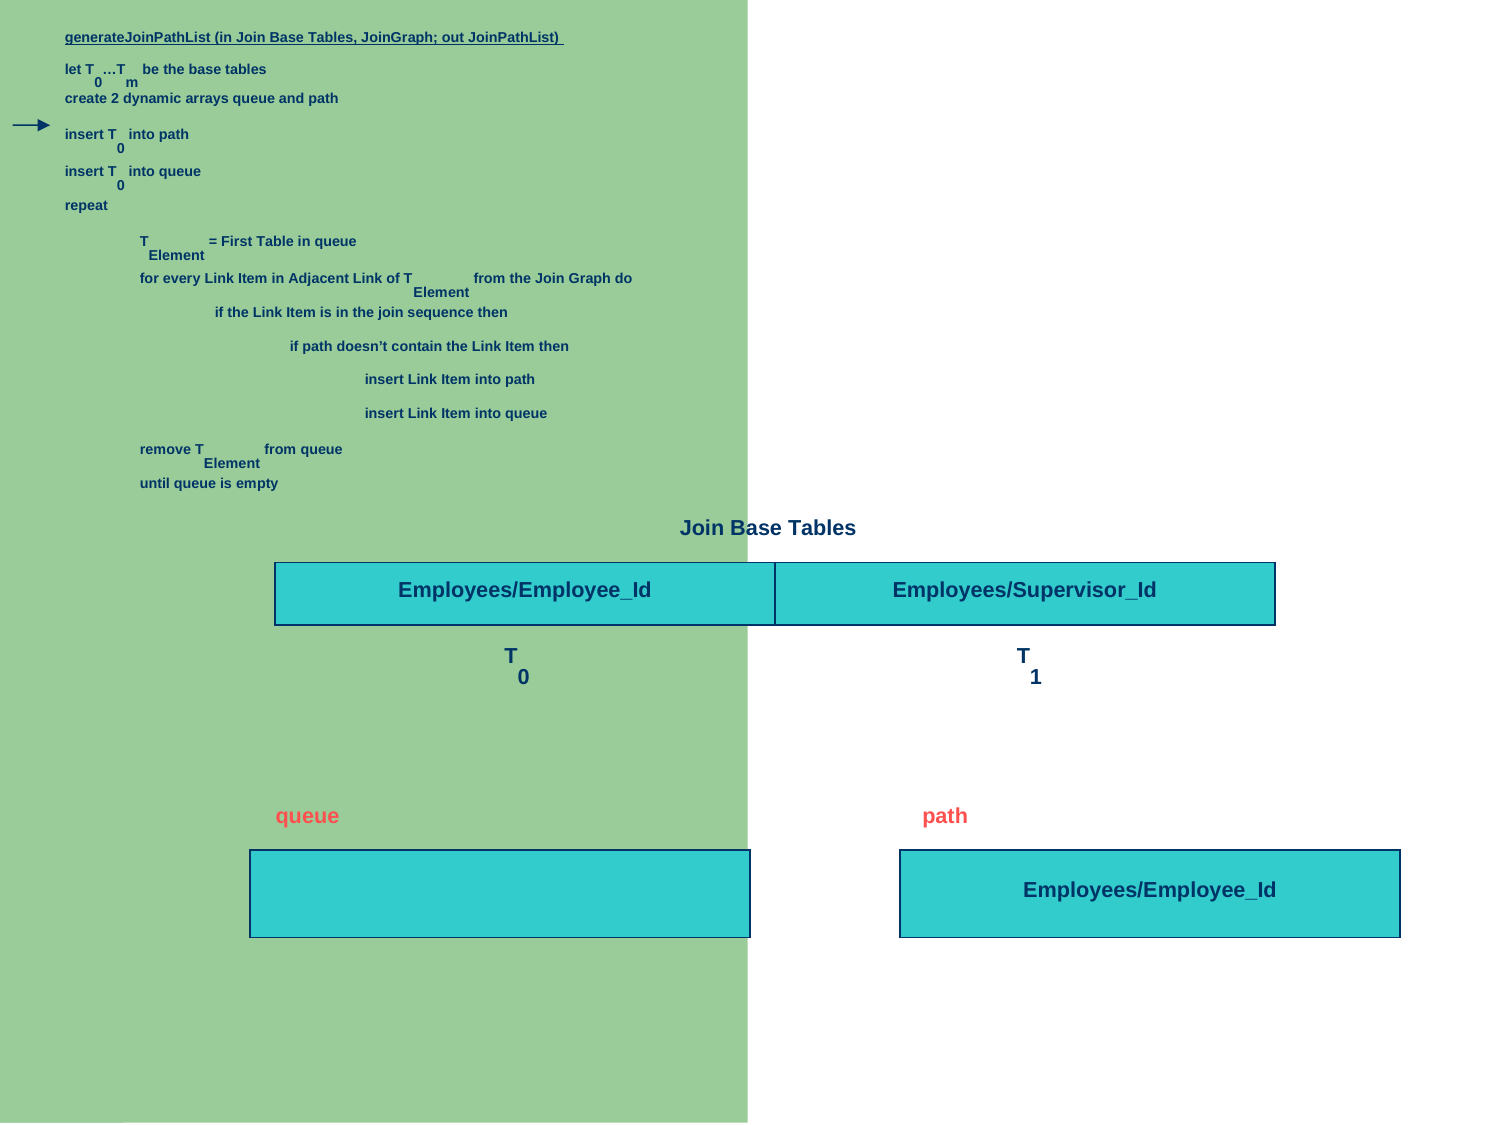

generateJoinPathList (in Join Base Tables, JoinGraph; out JoinPathList)
let T0…Tm be the base tables
create 2 dynamic arrays queue and path
insert T0 into path
insert T0 into queue
repeat
TElement = First Table in queue
for every Link Item in Adjacent Link of TElement from the Join Graph do
if the Link Item is in the join sequence then
if path doesn’t contain the Link Item then
insert Link Item into path
insert Link Item into queue
remove TElement from queue
until queue is empty
Join Base Tables
Employees/Employee_Id
Employees/Supervisor_Id
T0
T1
queue
path
Employees/Employee_Id